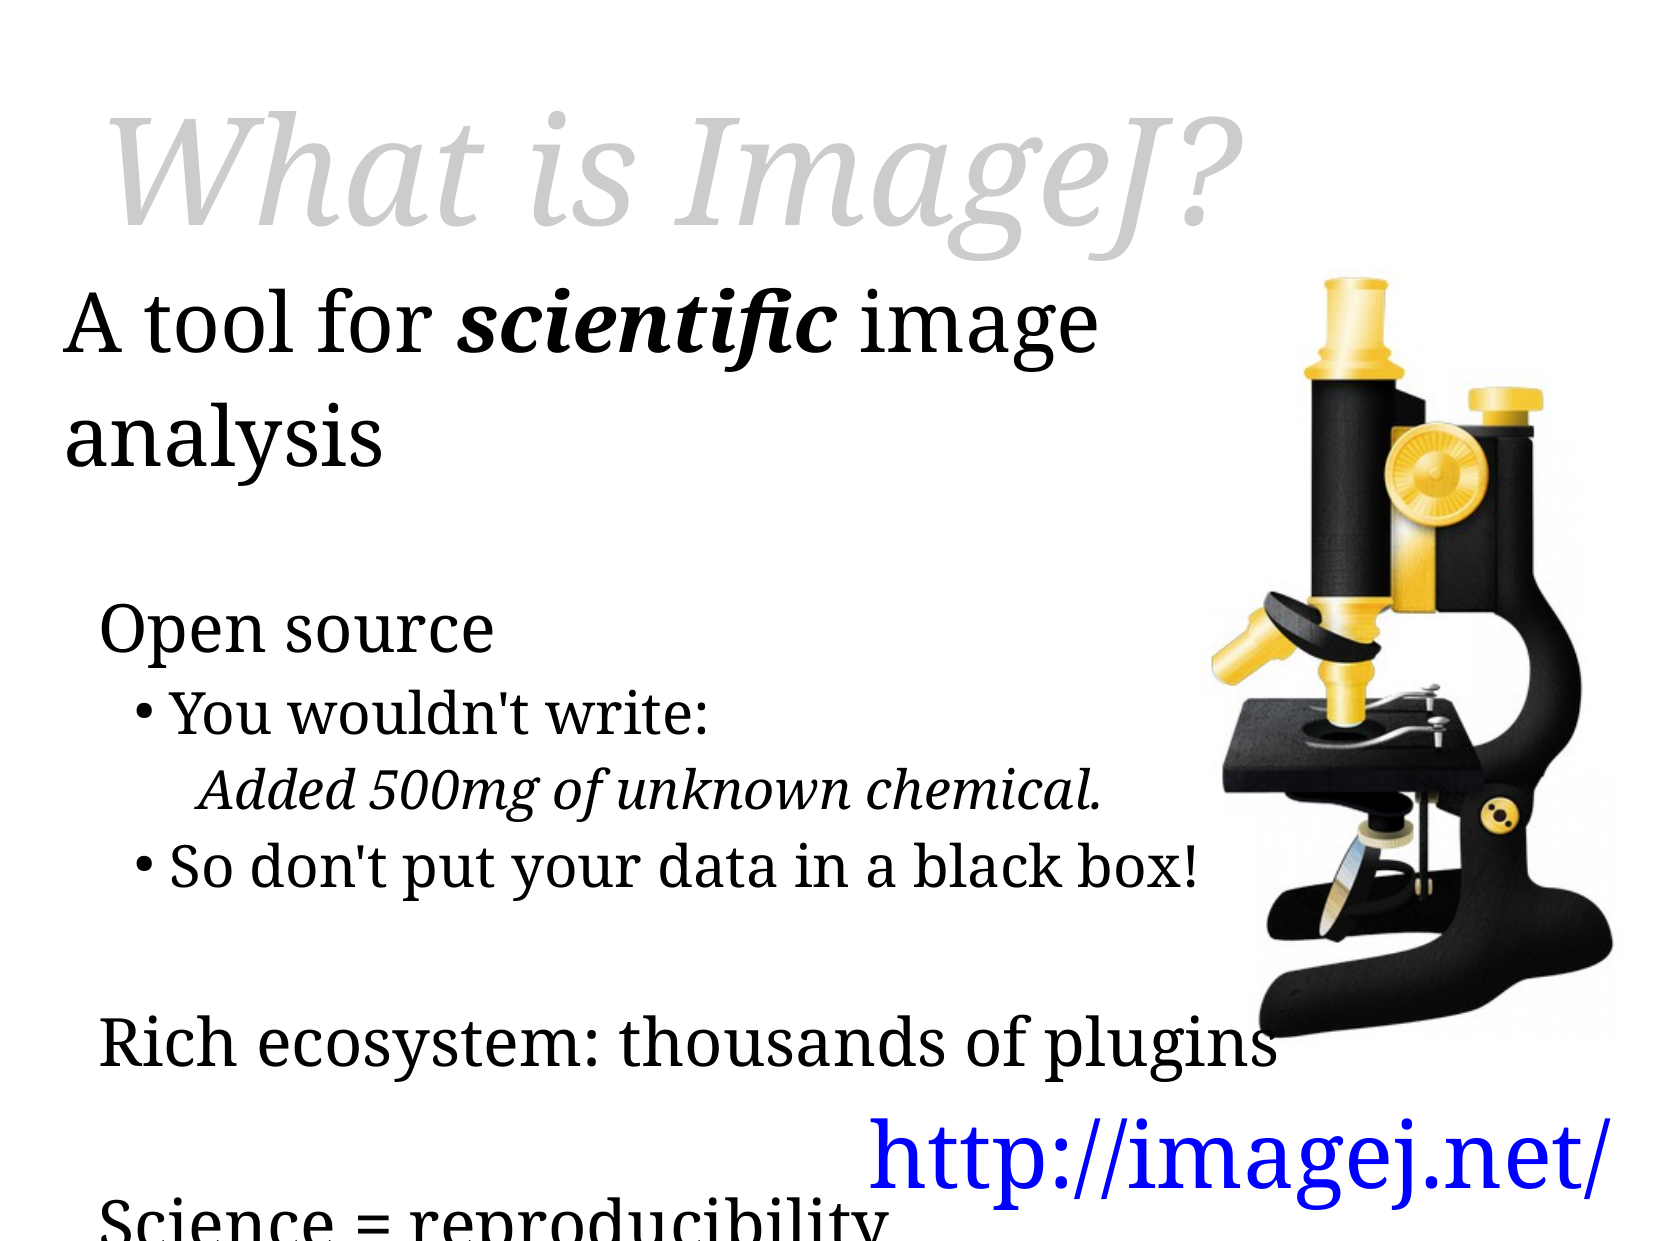

What is ImageJ?
A tool for scientific image analysis
Open source
You wouldn't write:
 Added 500mg of unknown chemical.
So don't put your data in a black box!
Rich ecosystem: thousands of plugins
Science = reproducibility
Plugins>Utilities>Make Fiji Package
http://imagej.net/